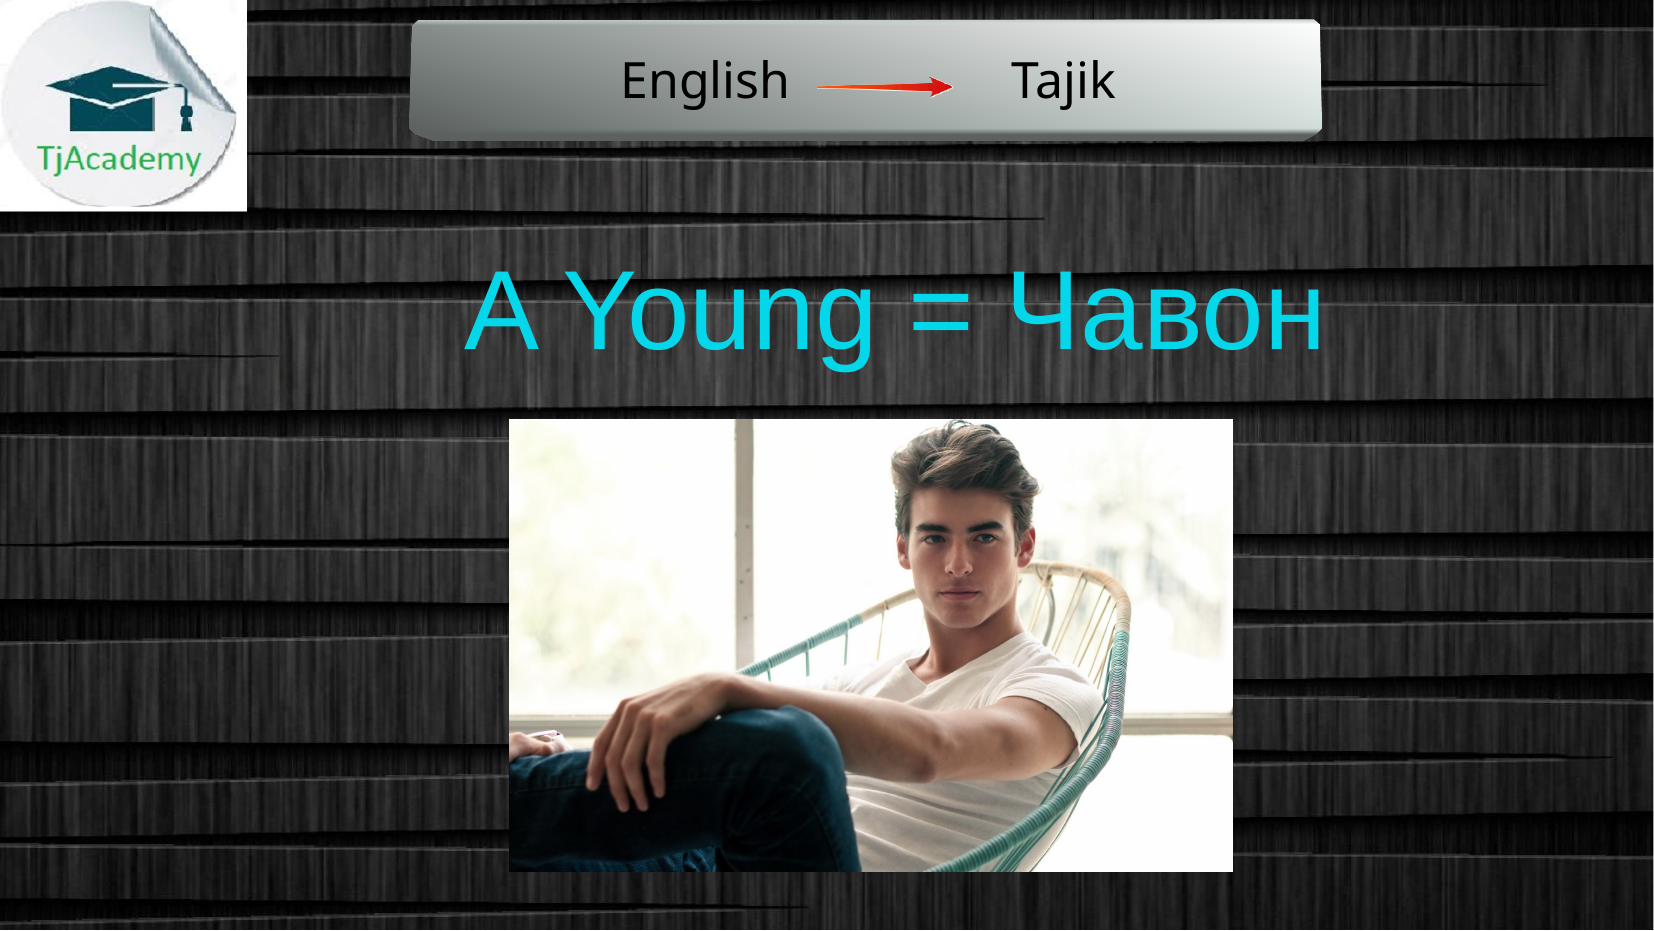

English Tajik
#
A Young = Чавон